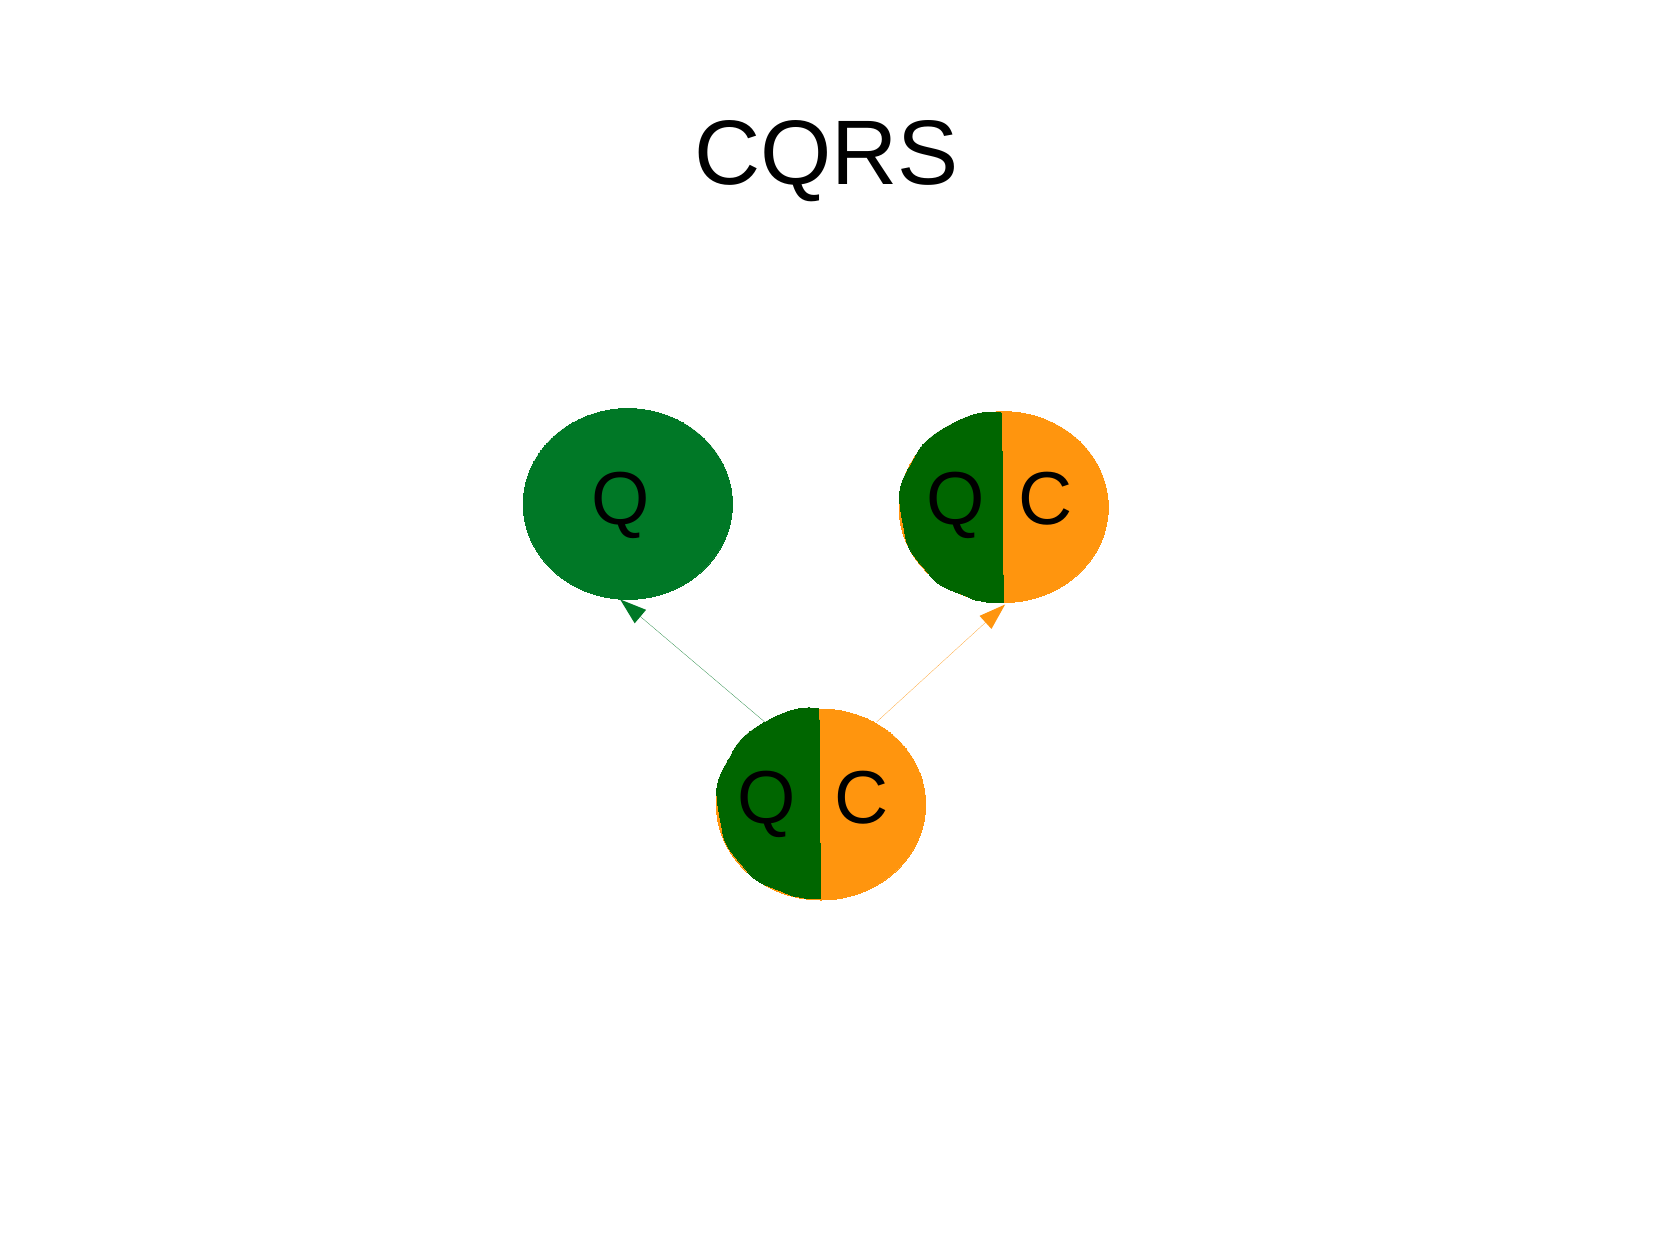

# CQRS
Q
C
Q
Q
C